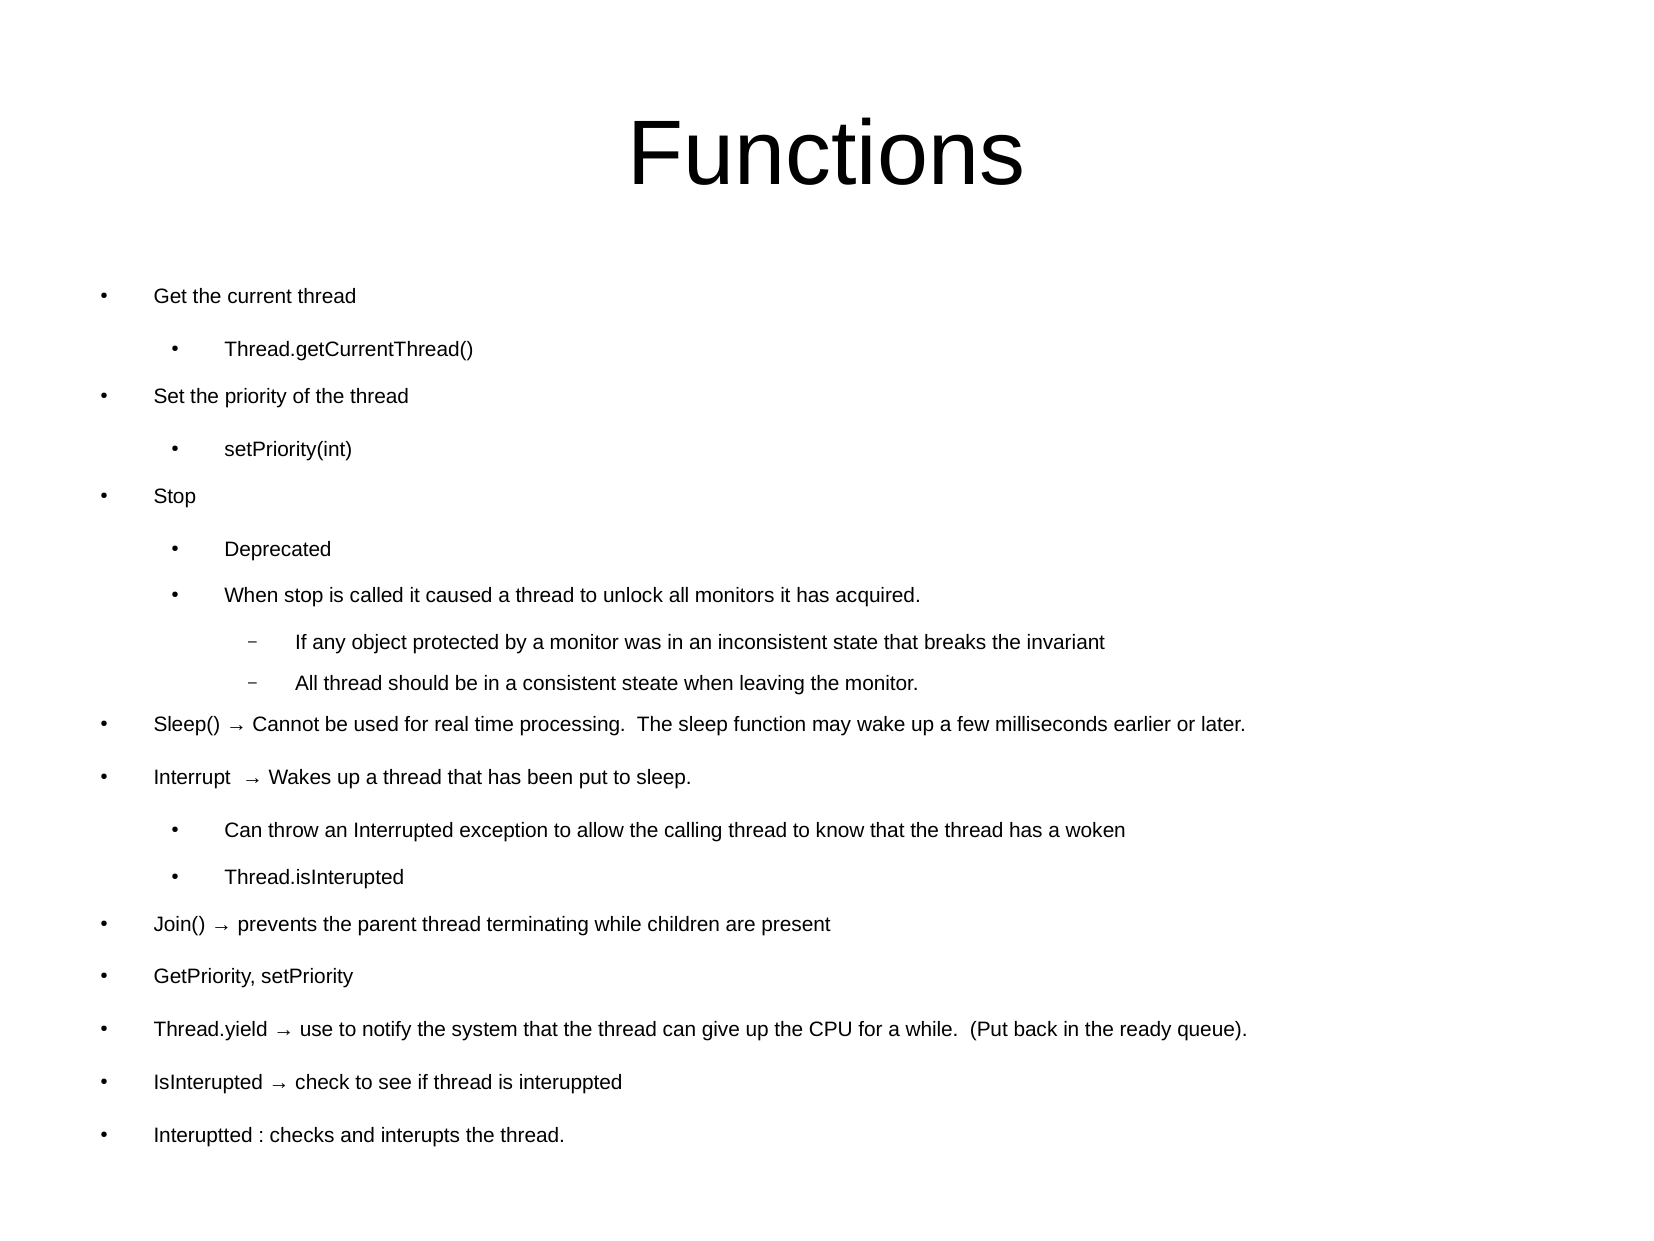

# Functions
Get the current thread
Thread.getCurrentThread()
Set the priority of the thread
setPriority(int)
Stop
Deprecated
When stop is called it caused a thread to unlock all monitors it has acquired.
If any object protected by a monitor was in an inconsistent state that breaks the invariant
All thread should be in a consistent steate when leaving the monitor.
Sleep() → Cannot be used for real time processing. The sleep function may wake up a few milliseconds earlier or later.
Interrupt → Wakes up a thread that has been put to sleep.
Can throw an Interrupted exception to allow the calling thread to know that the thread has a woken
Thread.isInterupted
Join() → prevents the parent thread terminating while children are present
GetPriority, setPriority
Thread.yield → use to notify the system that the thread can give up the CPU for a while. (Put back in the ready queue).
IsInterupted → check to see if thread is interuppted
Interuptted : checks and interupts the thread.